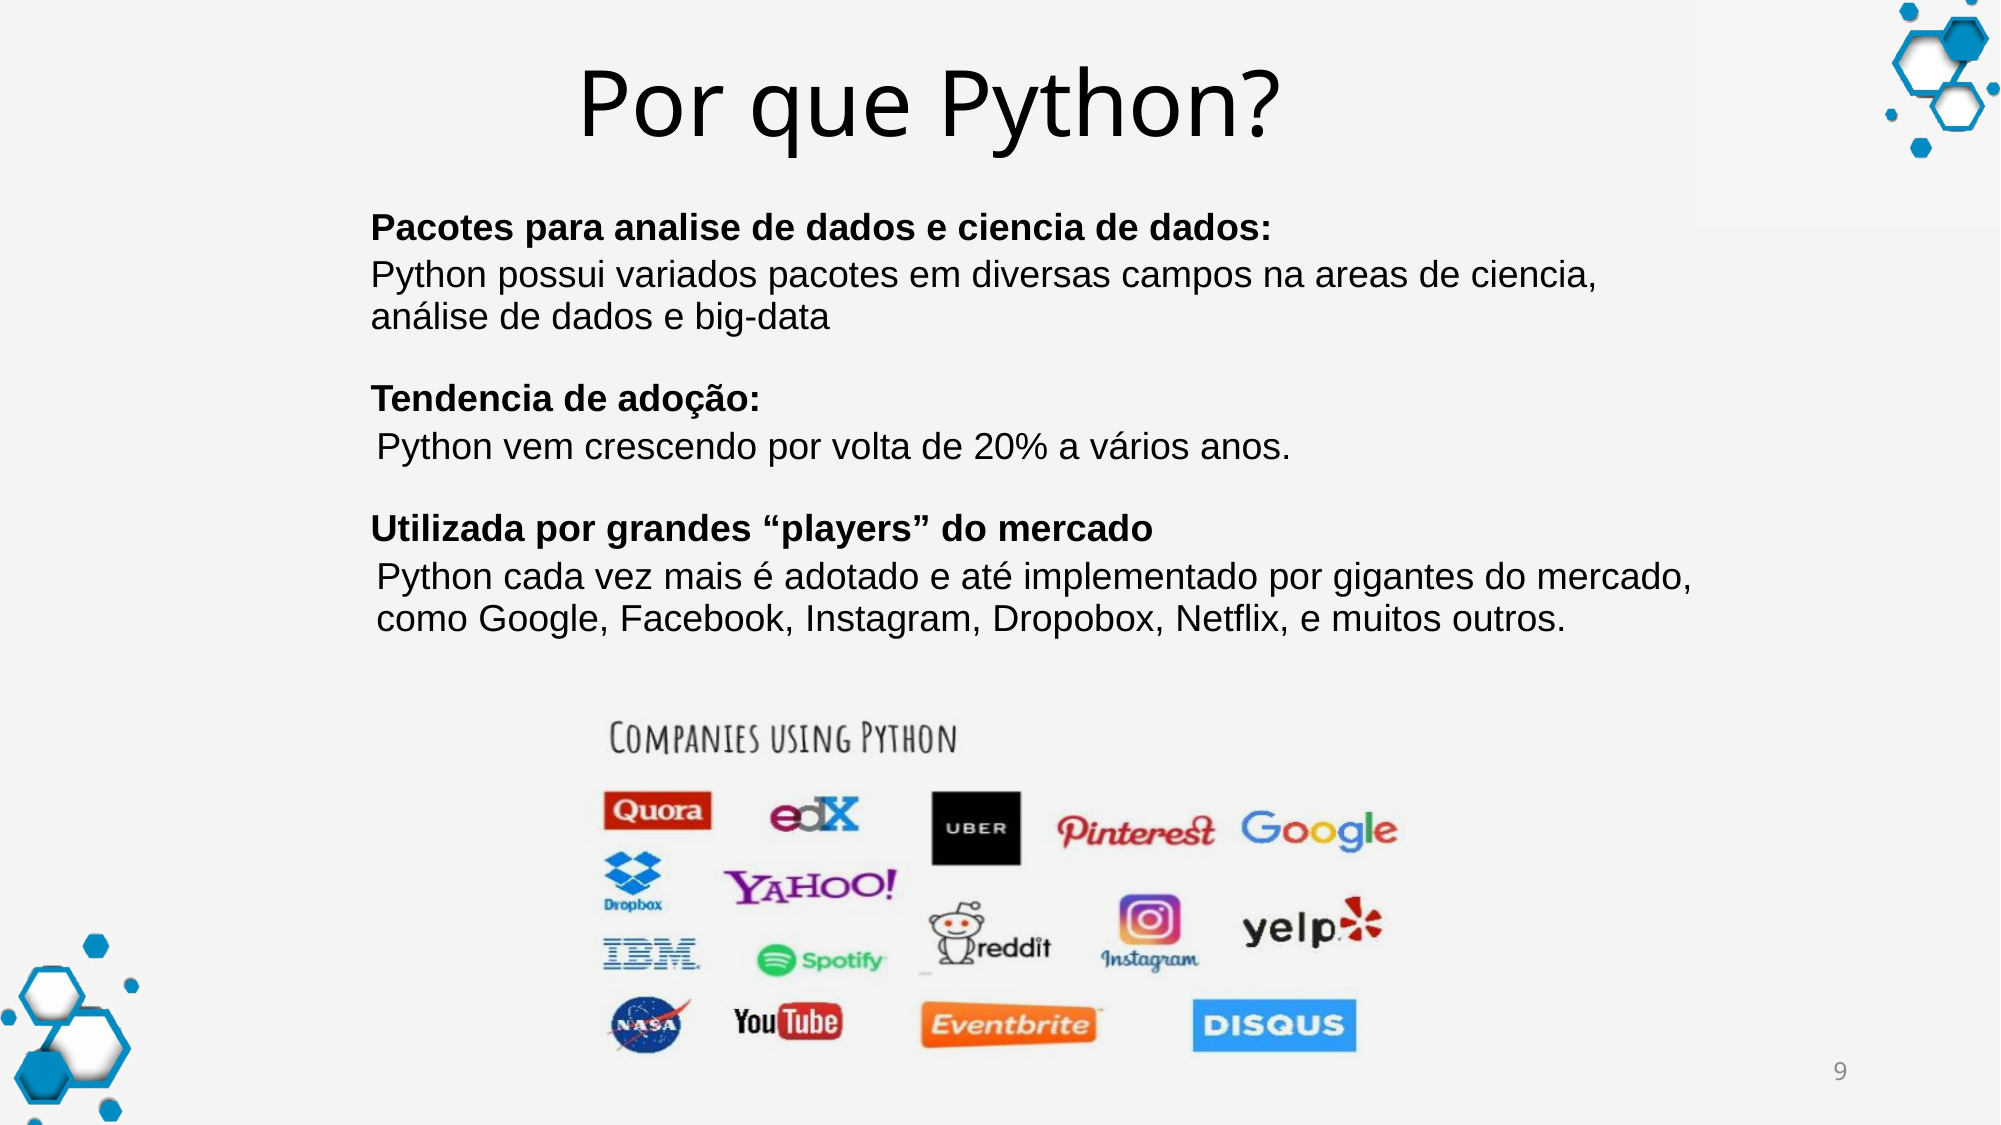

# Por que Python?
Pacotes para analise de dados e ciencia de dados:
Python possui variados pacotes em diversas campos na areas de ciencia, análise de dados e big-data
Tendencia de adoção:
Python vem crescendo por volta de 20% a vários anos.
Utilizada por grandes “players” do mercado
Python cada vez mais é adotado e até implementado por gigantes do mercado, como Google, Facebook, Instagram, Dropobox, Netflix, e muitos outros.